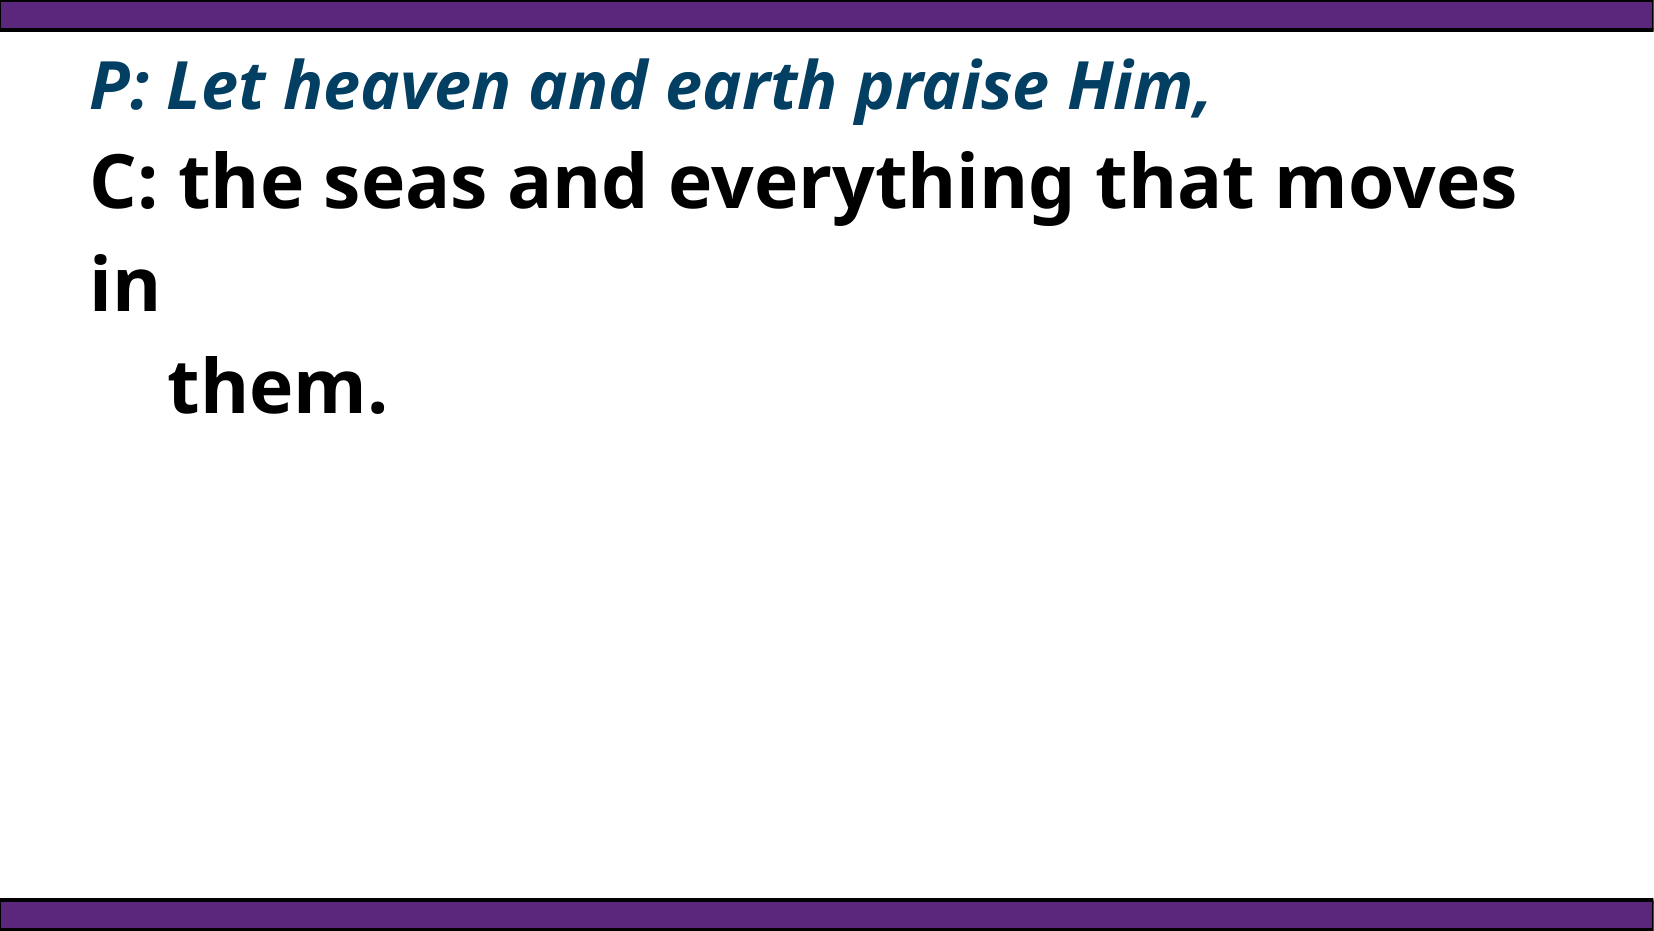

P: Let heaven and earth praise Him,
C: the seas and everything that moves in
 them.